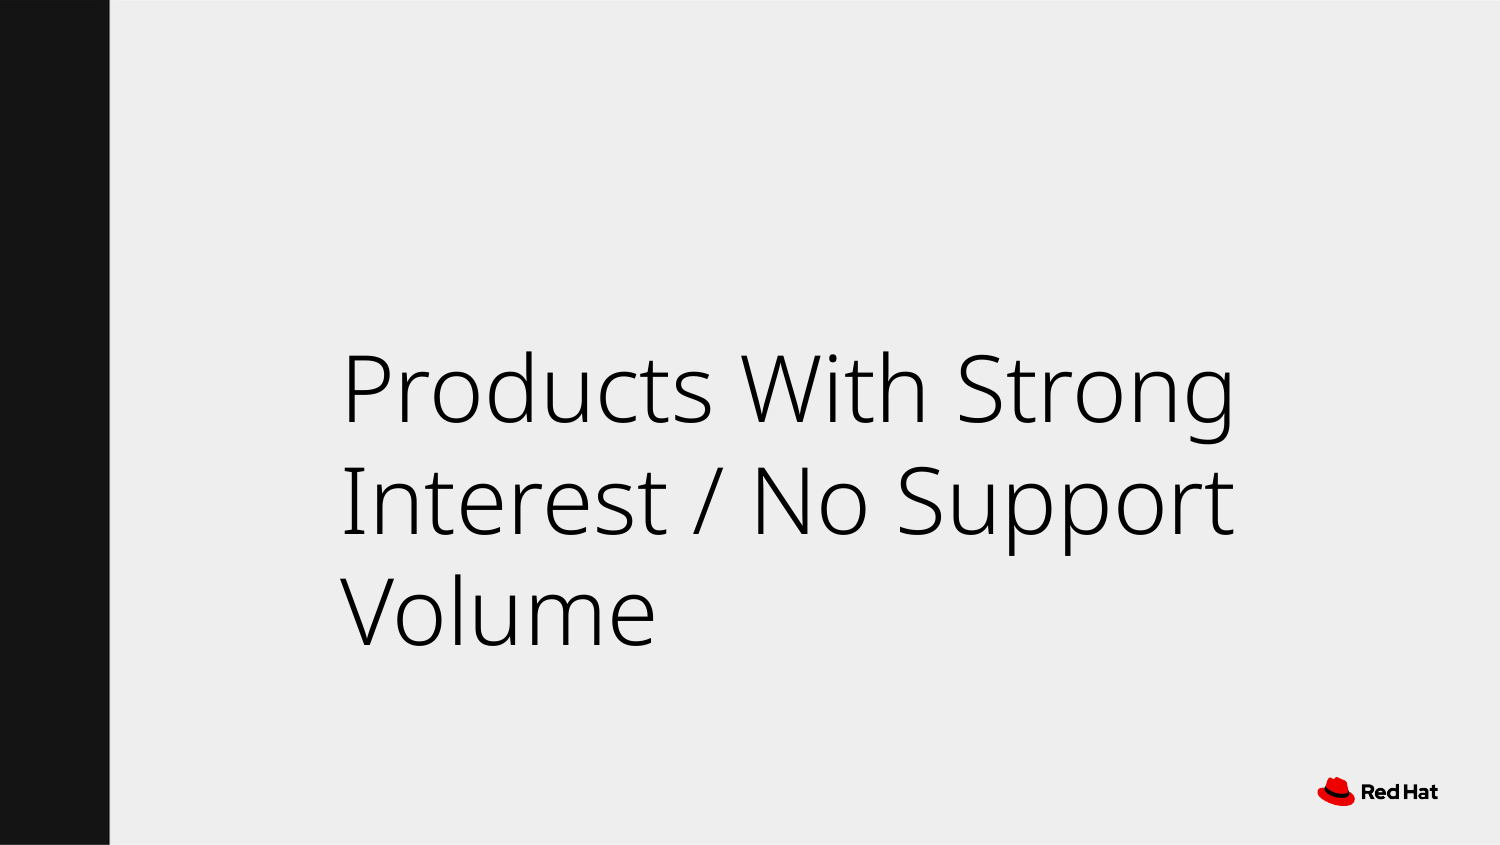

# Products With Strong Interest / No Support Volume